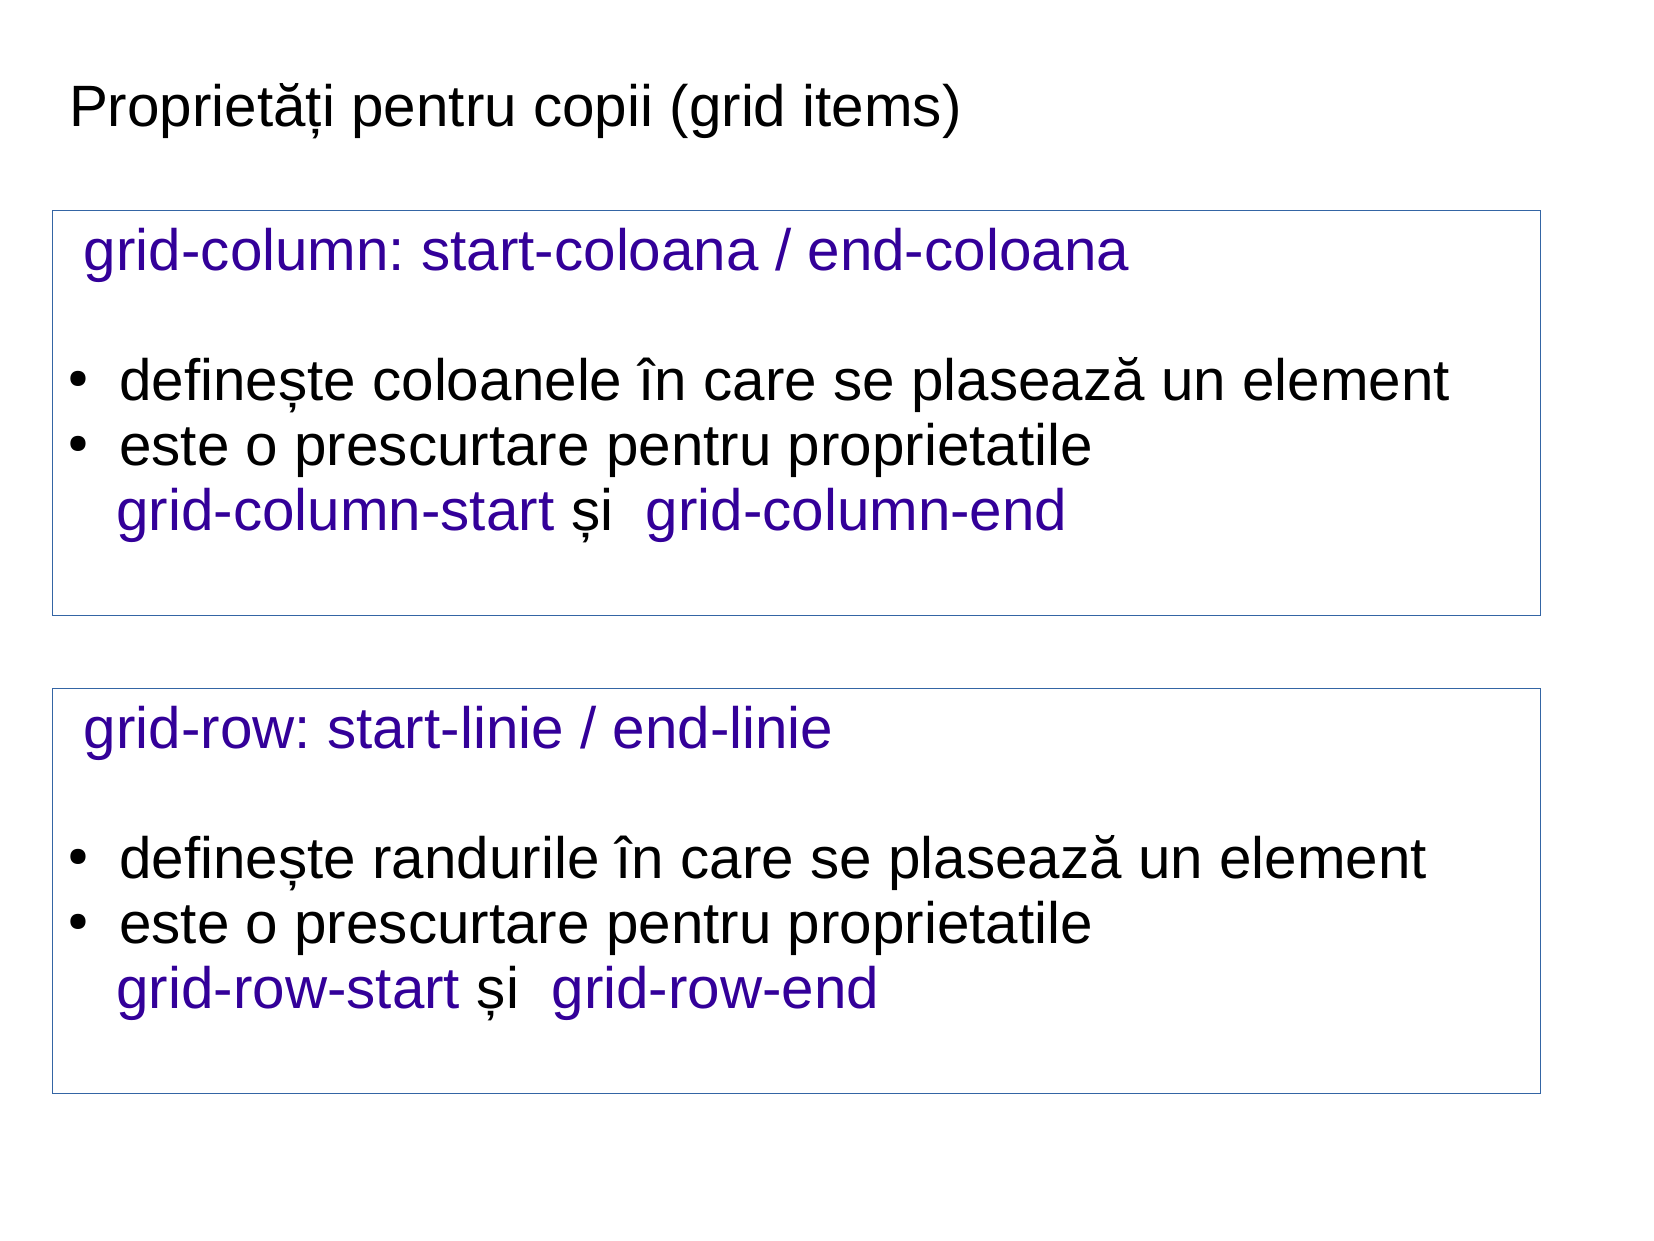

Proprietăți pentru copii (grid items)
 grid-column: start-coloana / end-coloana
 definește coloanele în care se plasează un element
 este o prescurtare pentru proprietatile
 grid-column-start și grid-column-end
 grid-row: start-linie / end-linie
 definește randurile în care se plasează un element
 este o prescurtare pentru proprietatile
 grid-row-start și grid-row-end